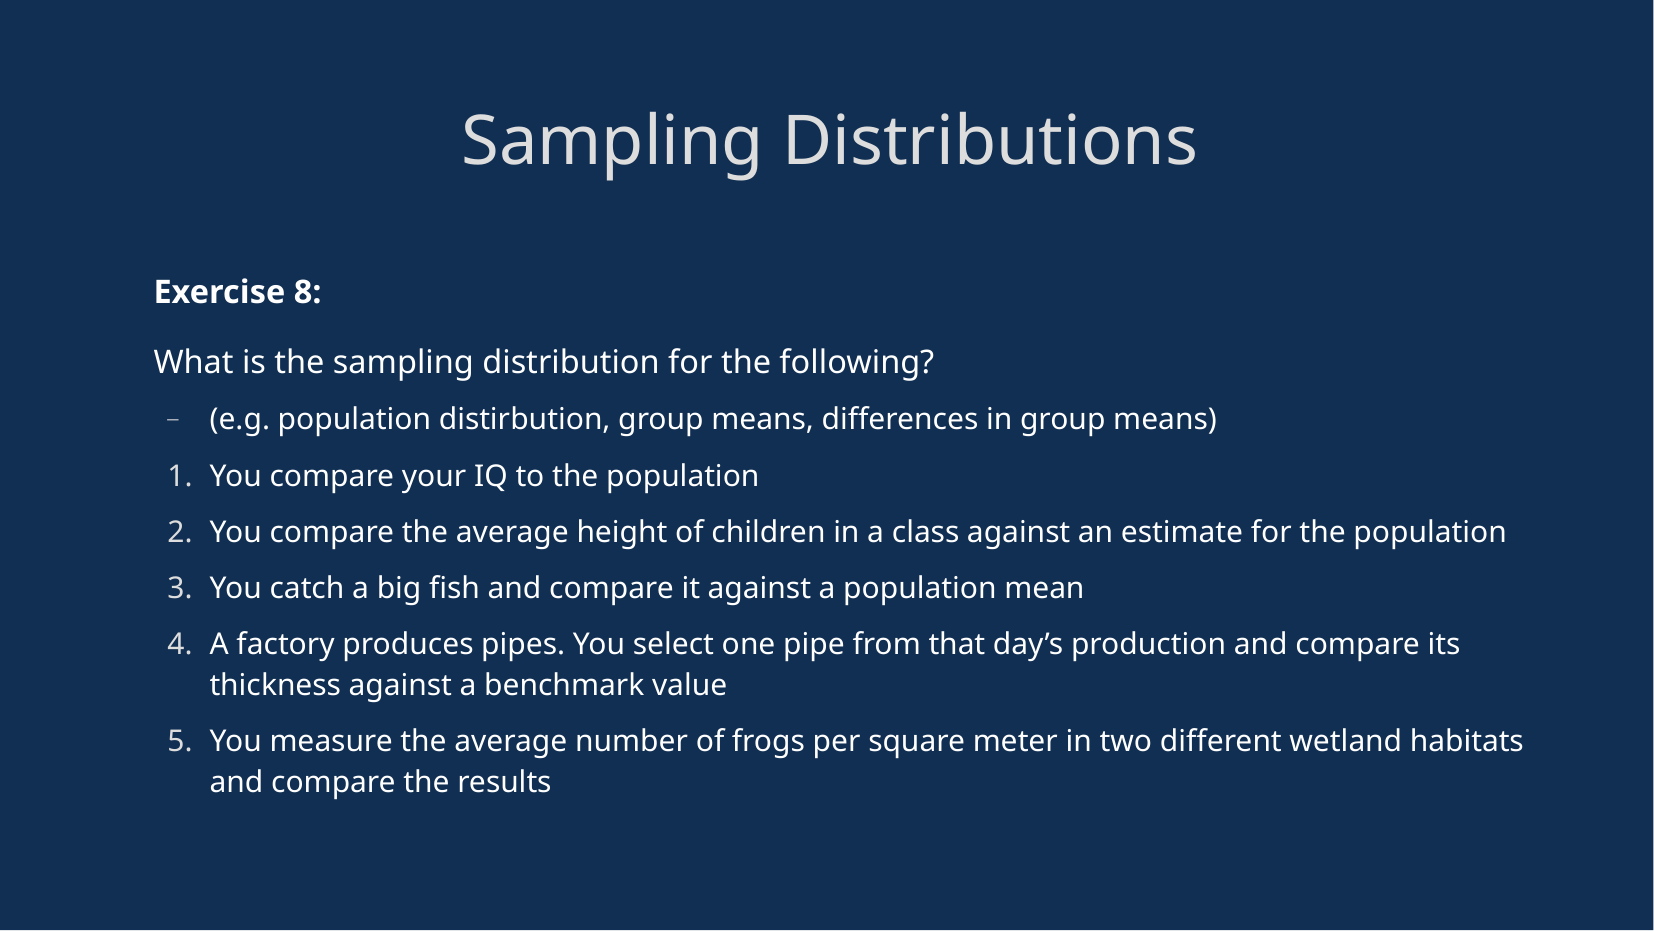

# Sampling Distributions
Exercise 8:
What is the sampling distribution for the following?
(e.g. population distirbution, group means, differences in group means)
You compare your IQ to the population
You compare the average height of children in a class against an estimate for the population
You catch a big fish and compare it against a population mean
A factory produces pipes. You select one pipe from that day’s production and compare its thickness against a benchmark value
You measure the average number of frogs per square meter in two different wetland habitats and compare the results